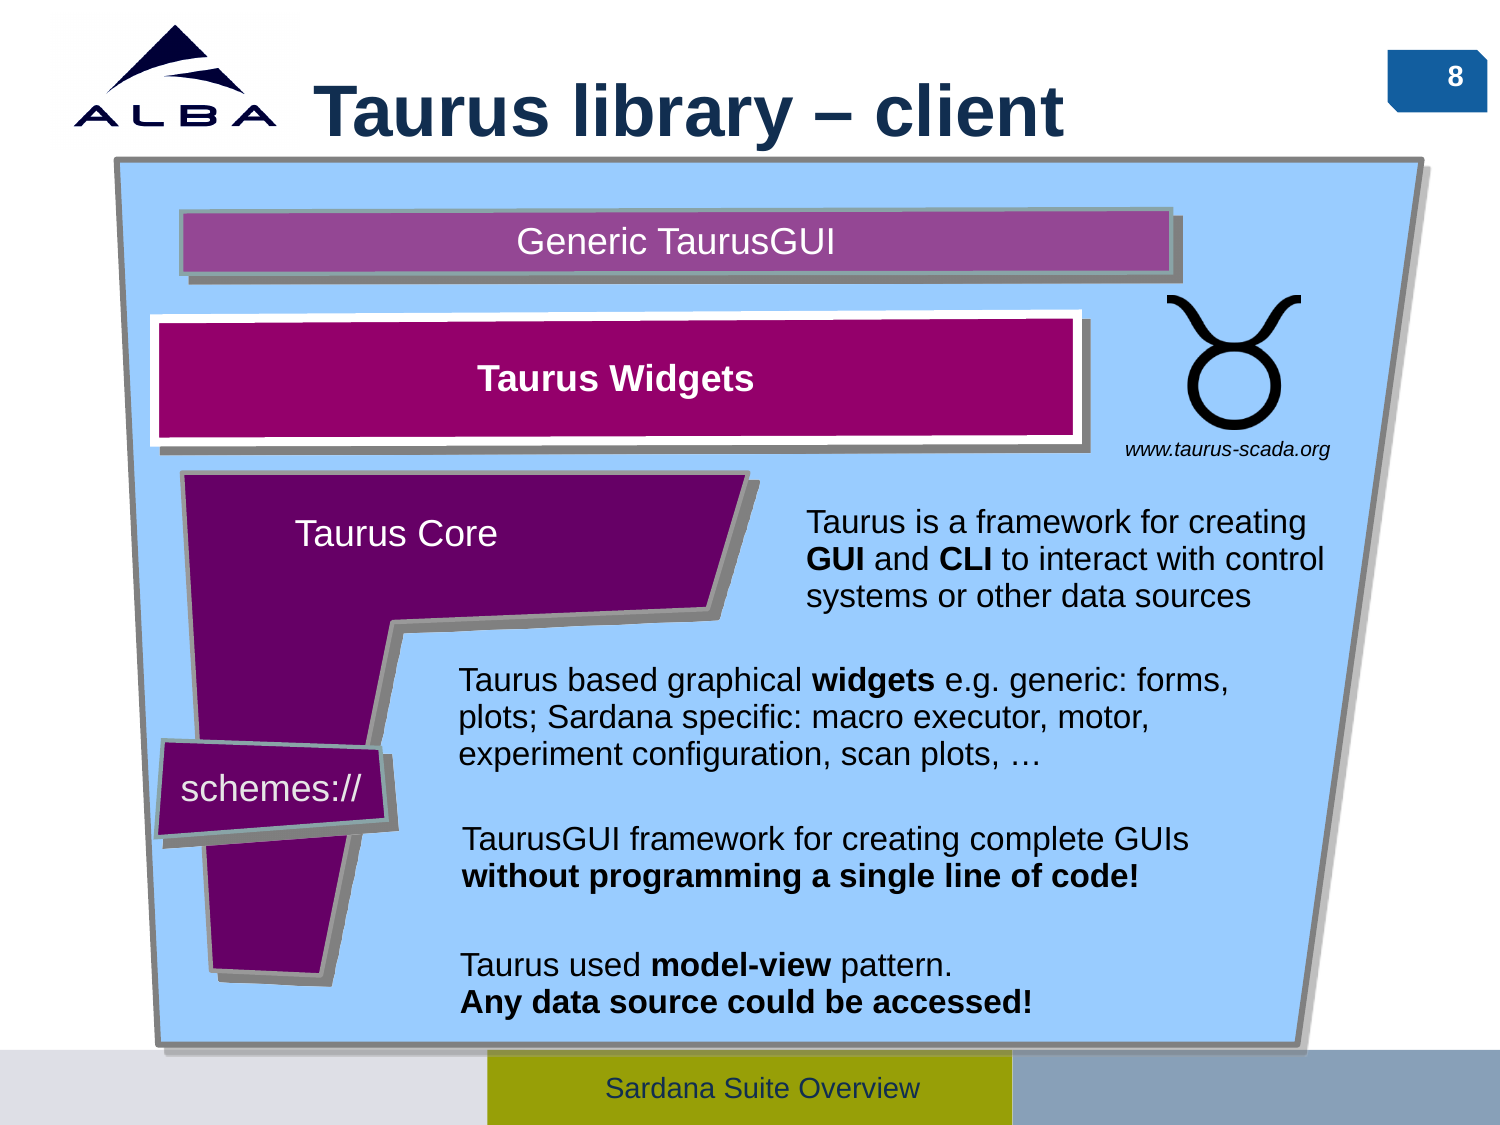

# Taurus library – client
Generic TaurusGUI
www.taurus-scada.org
Taurus Widgets
Taurus is a framework for creating
GUI and CLI to interact with control
systems or other data sources
Taurus Core
Taurus based graphical widgets e.g. generic: forms, plots; Sardana specific: macro executor, motor,
experiment configuration, scan plots, …
schemes://
TaurusGUI framework for creating complete GUIs
without programming a single line of code!
Taurus used model-view pattern.
Any data source could be accessed!